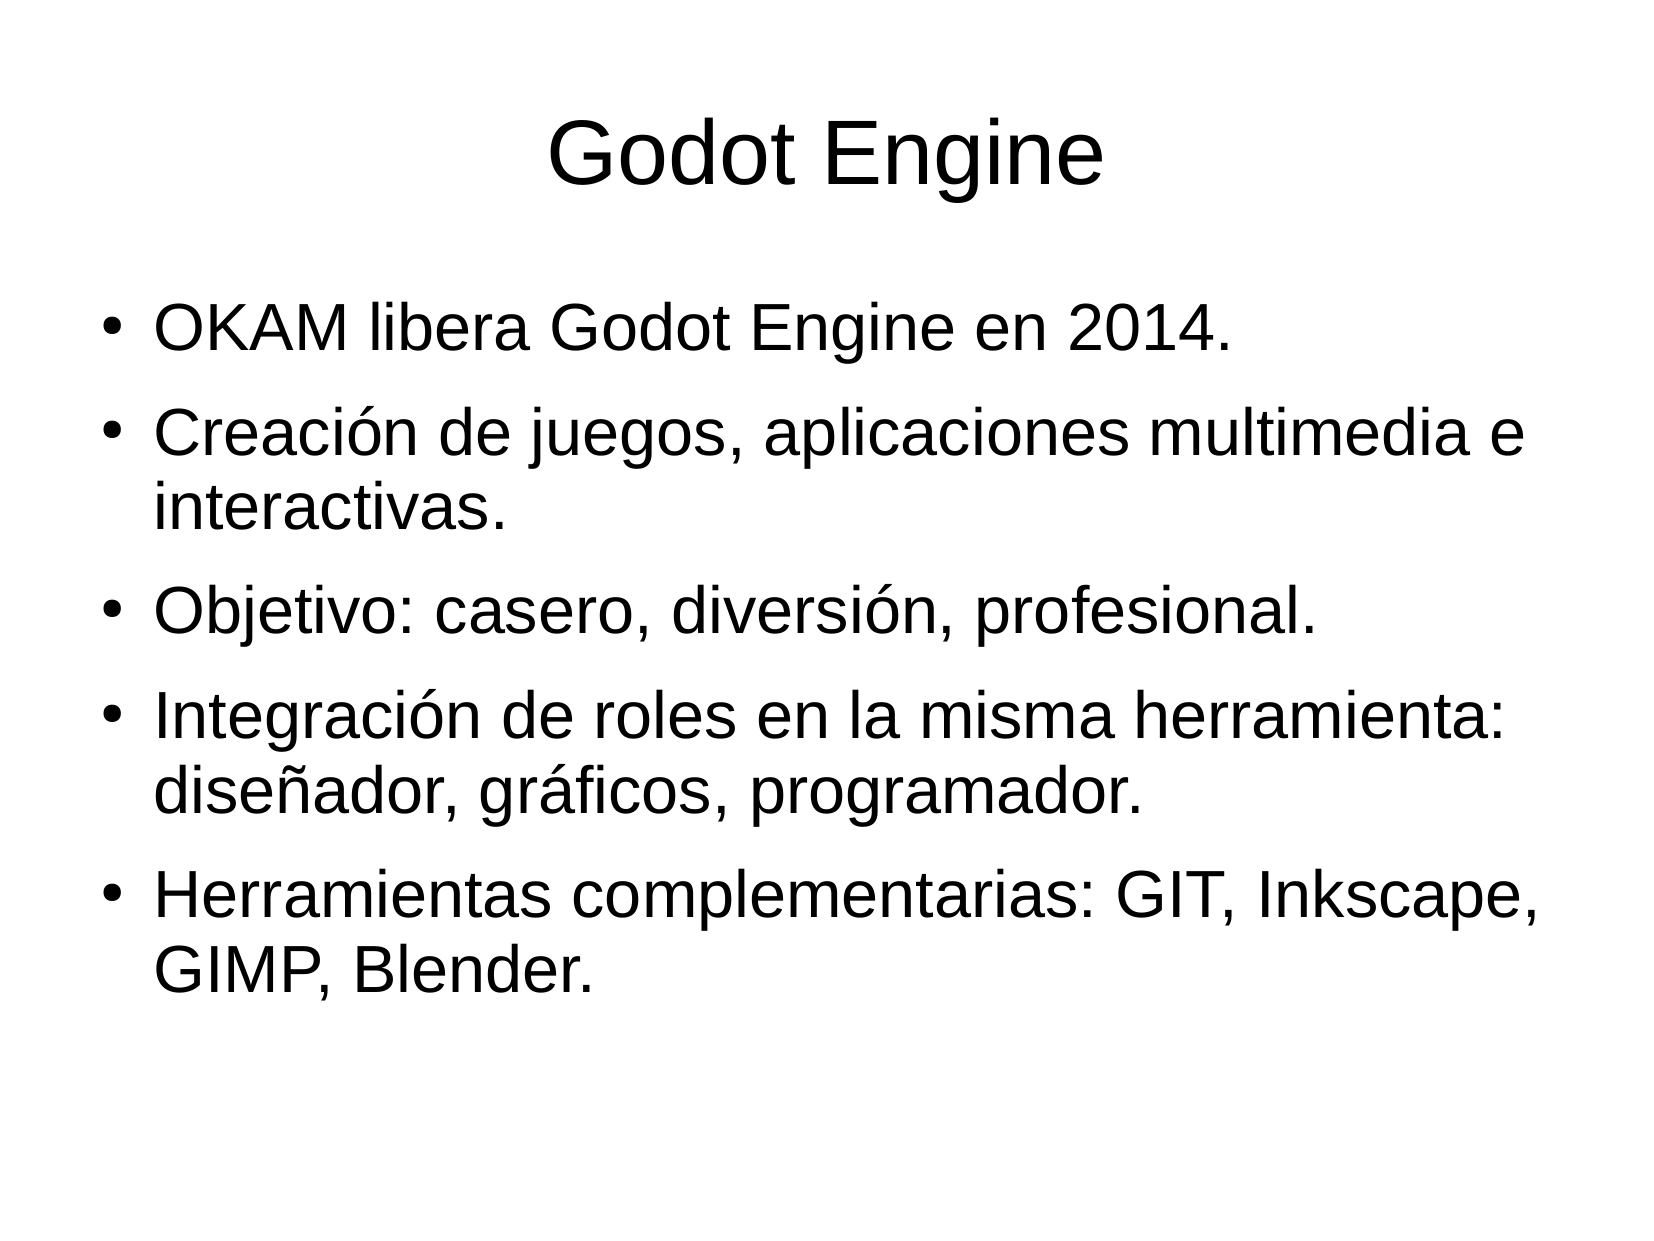

# Godot Engine
OKAM libera Godot Engine en 2014.
Creación de juegos, aplicaciones multimedia e interactivas.
Objetivo: casero, diversión, profesional.
Integración de roles en la misma herramienta: diseñador, gráficos, programador.
Herramientas complementarias: GIT, Inkscape, GIMP, Blender.